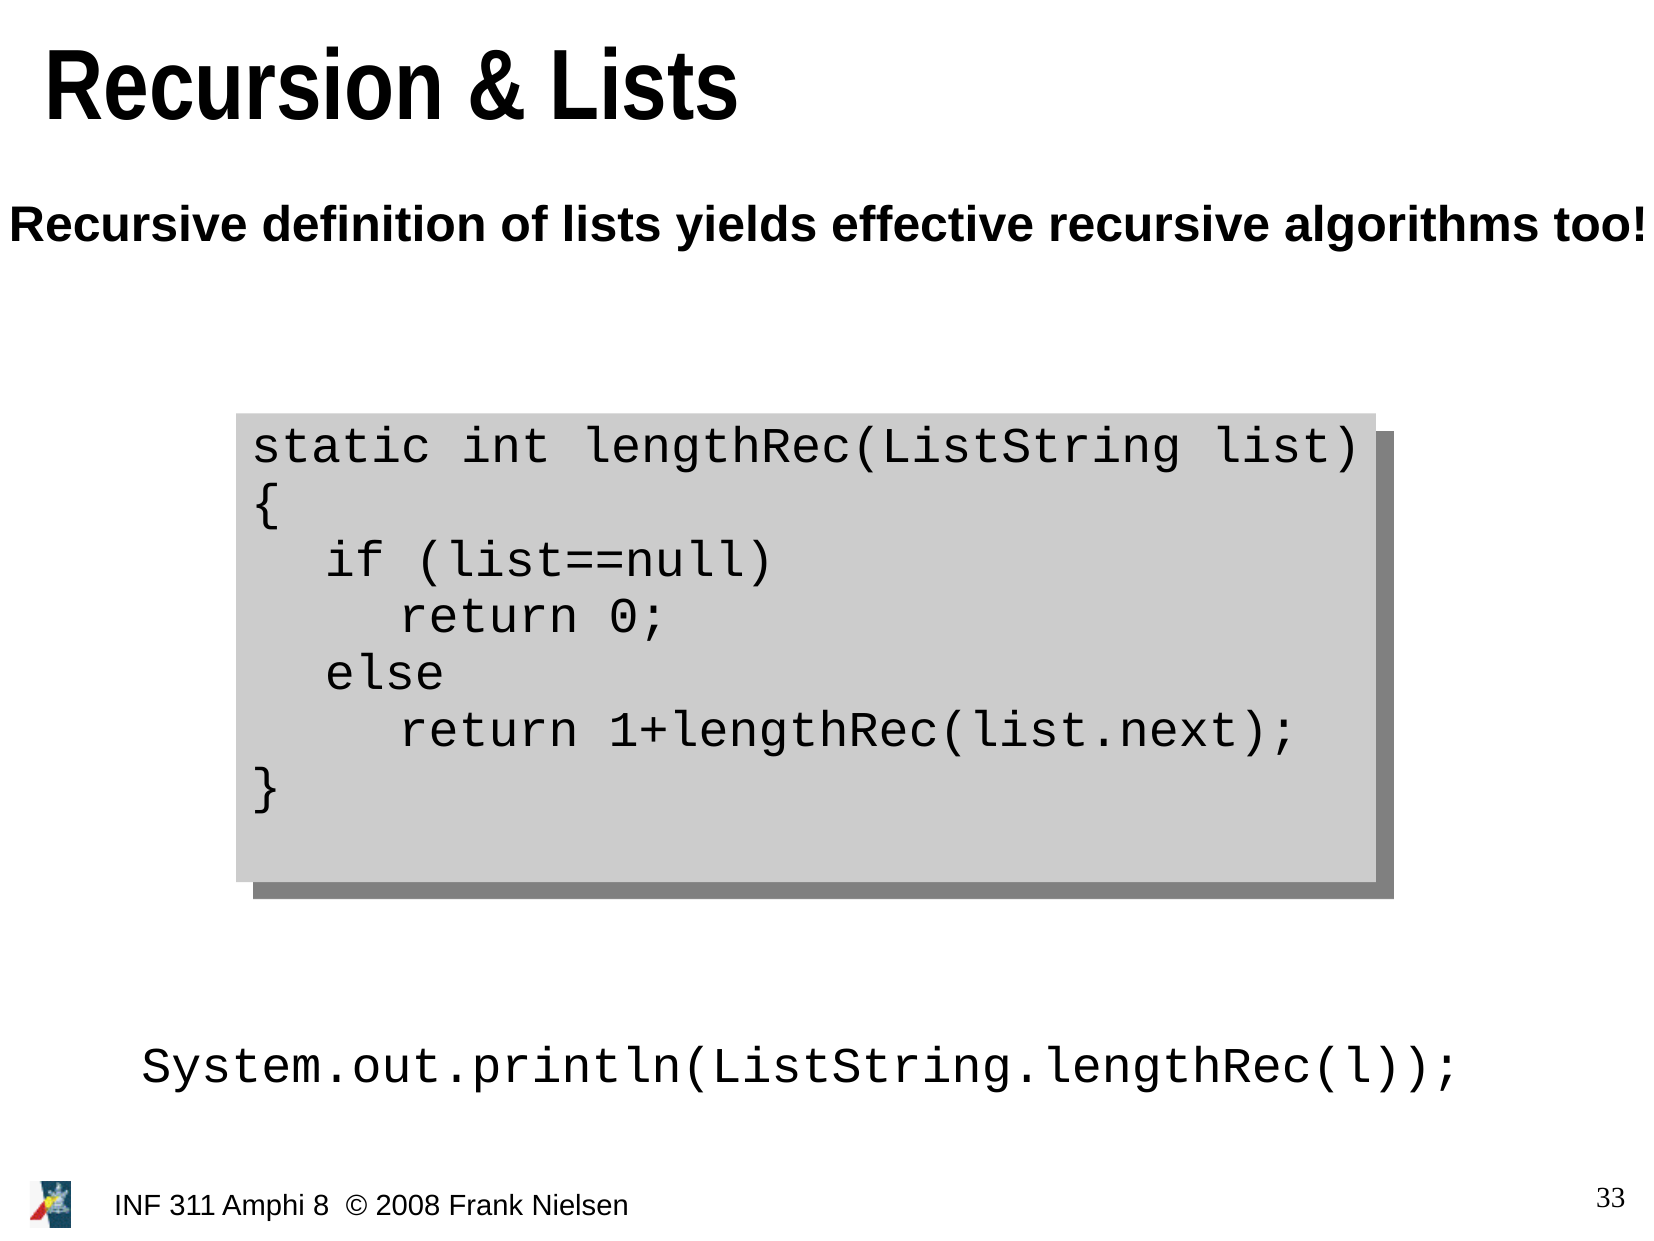

Recursion & Lists
Recursive definition of lists yields effective recursive algorithms too!
static int lengthRec(ListString list)
{
	if (list==null)
		return 0;
	else
		return 1+lengthRec(list.next);
}
	System.out.println(ListString.lengthRec(l));